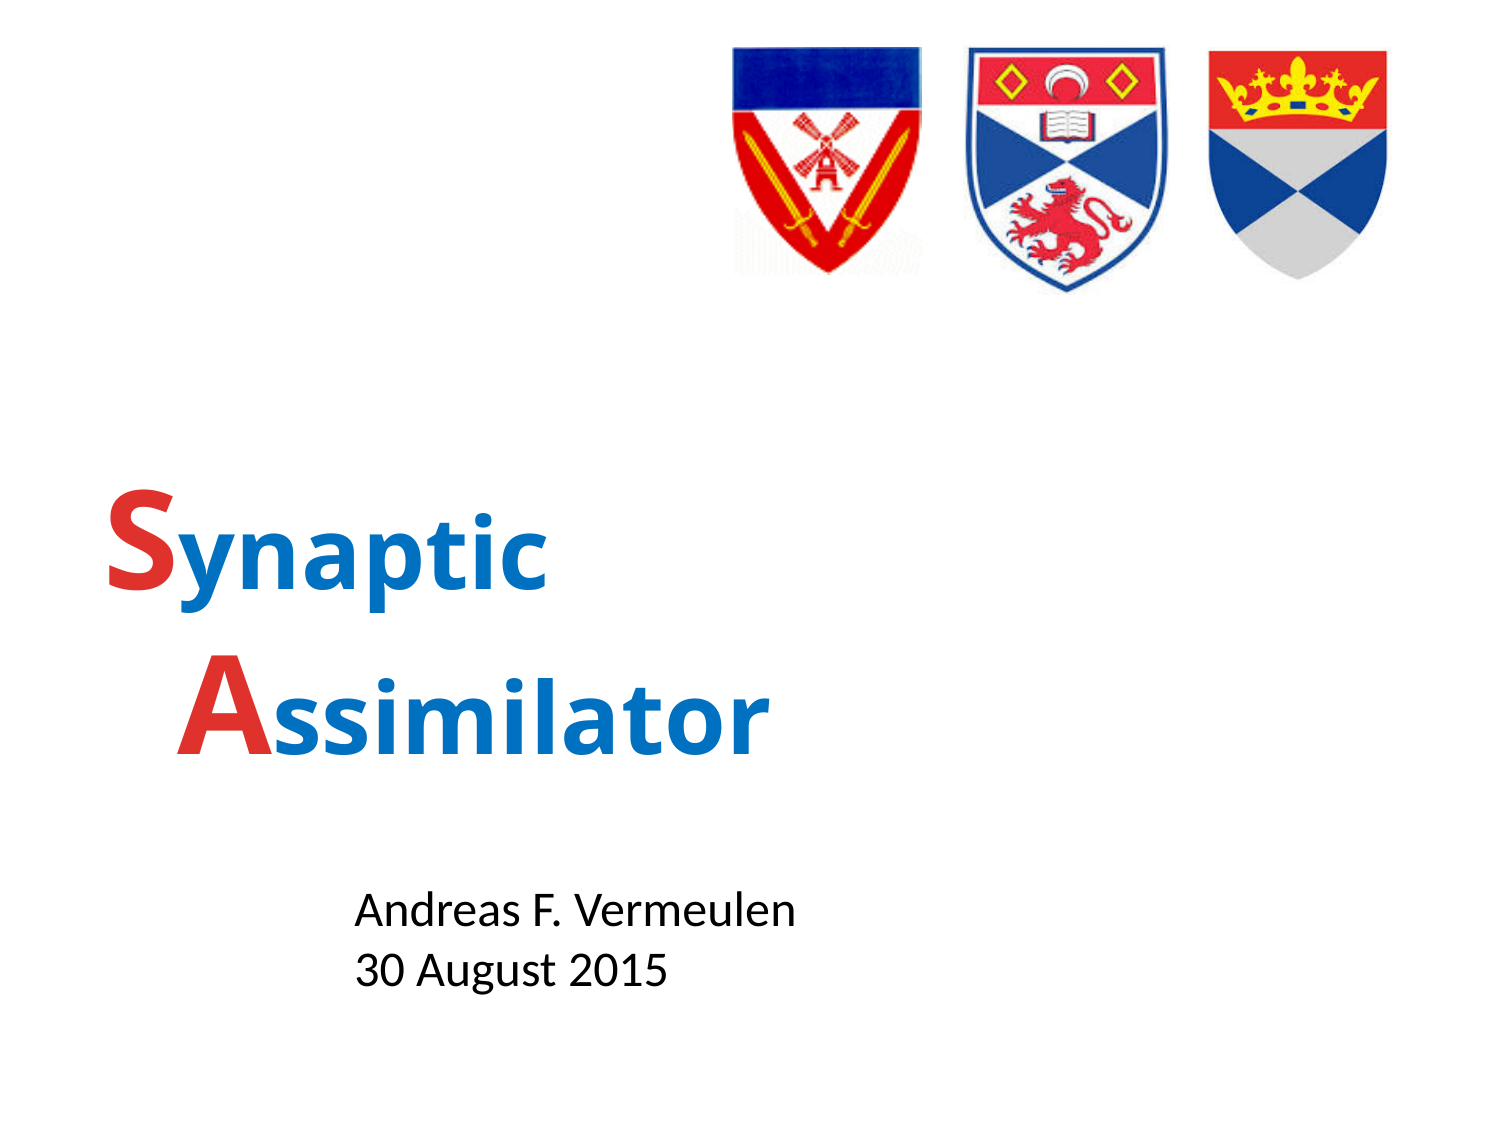

Synaptic
	Assimilator
Andreas F. Vermeulen
30 August 2015